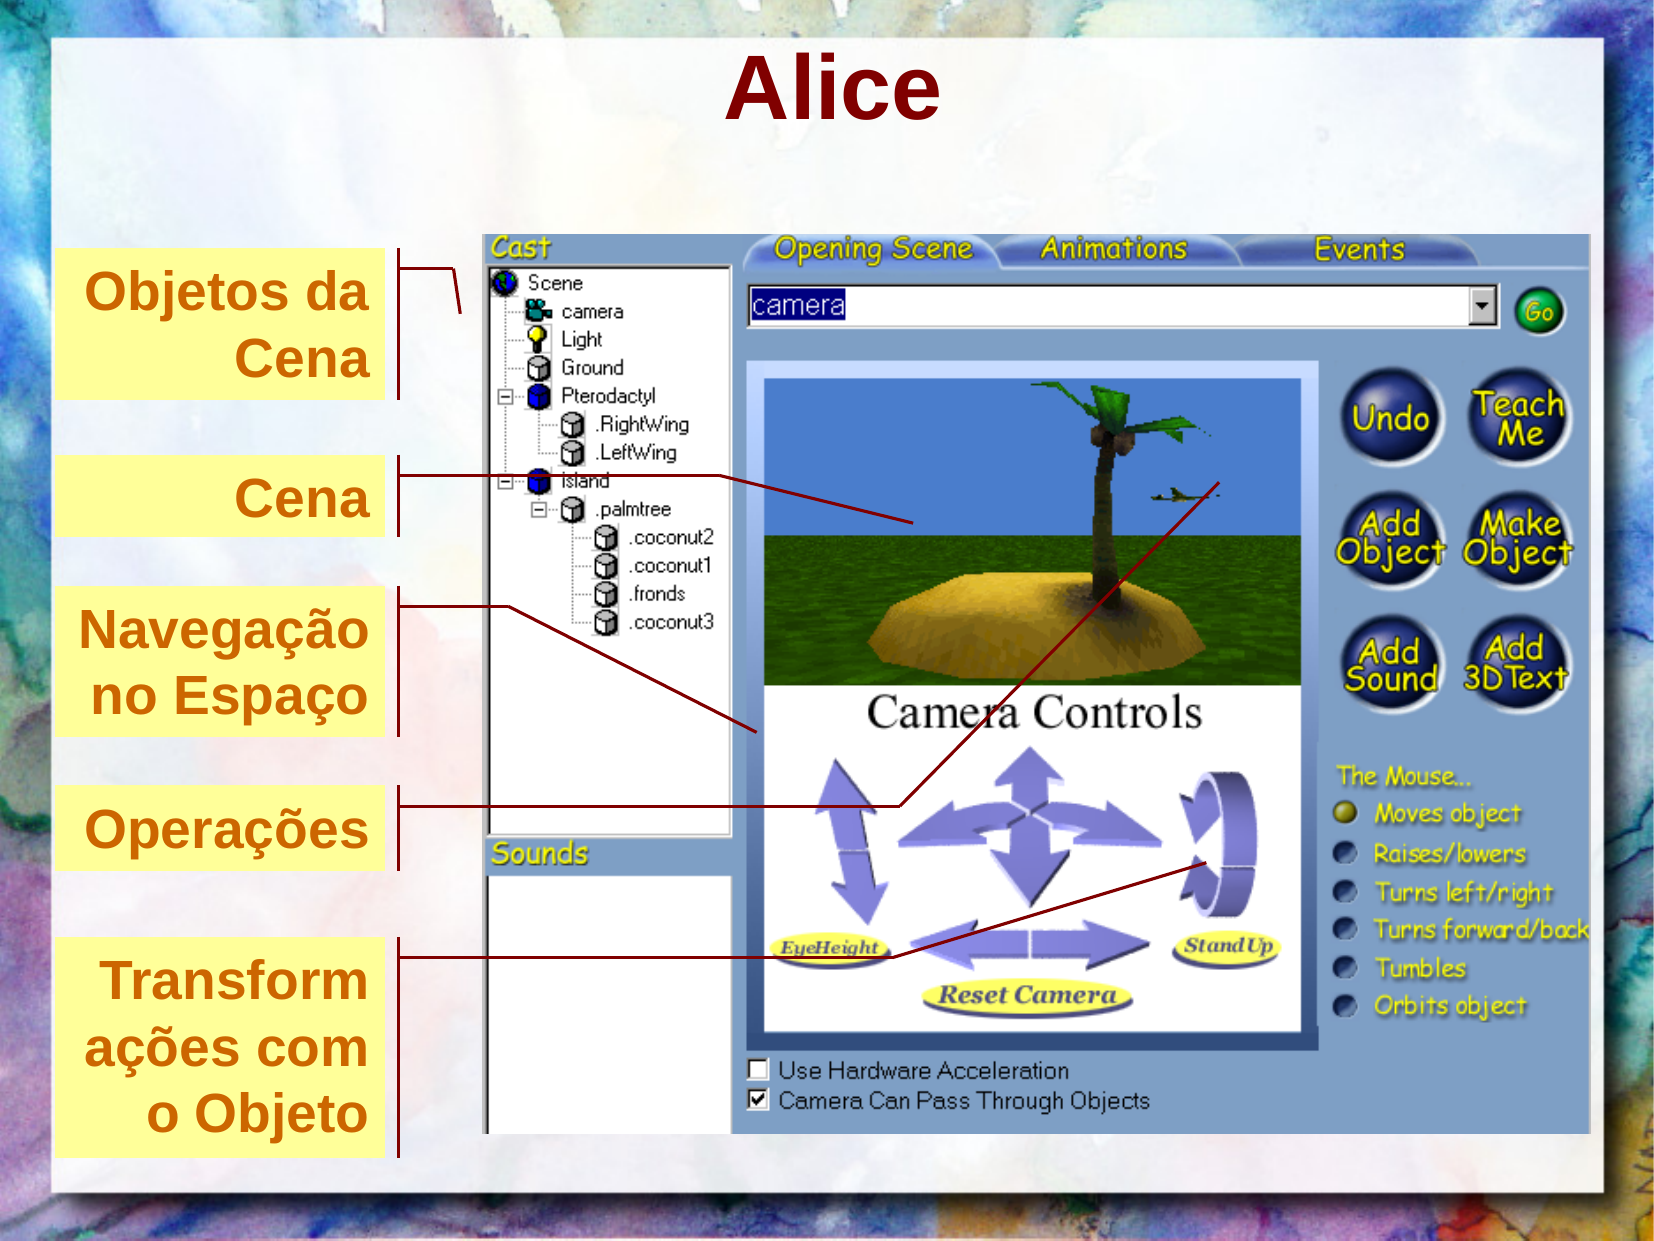

Alice
Objetos da Cena
Cena
Navegação no Espaço
Operações
Transformações com o Objeto